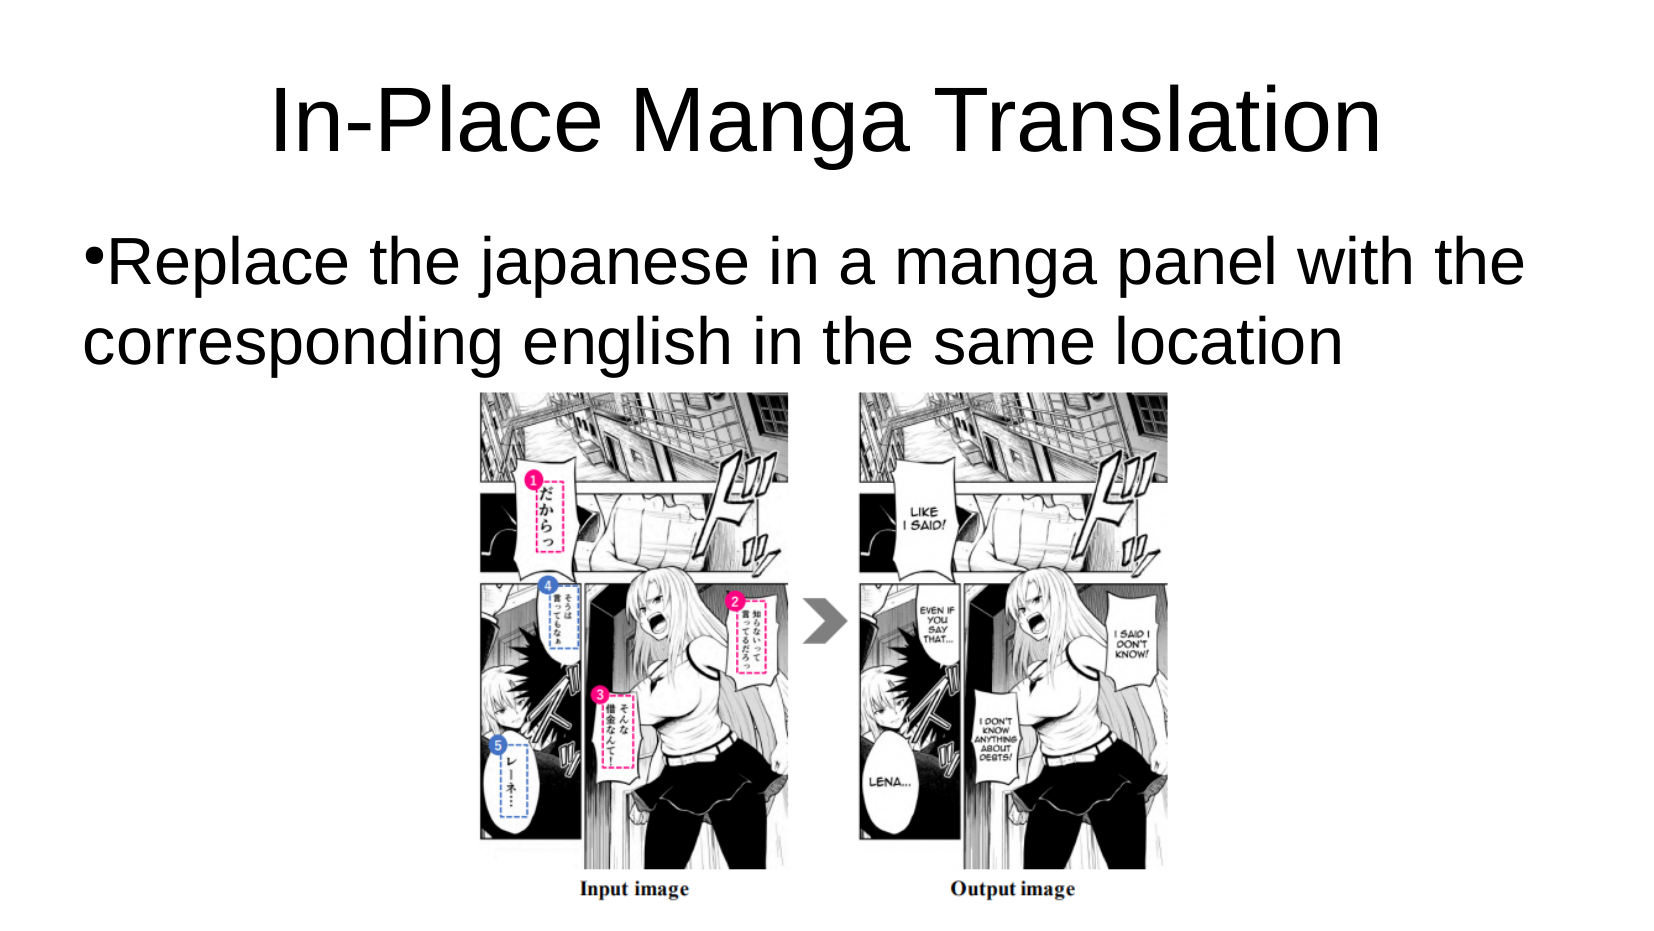

# In-Place Manga Translation
Replace the japanese in a manga panel with the corresponding english in the same location